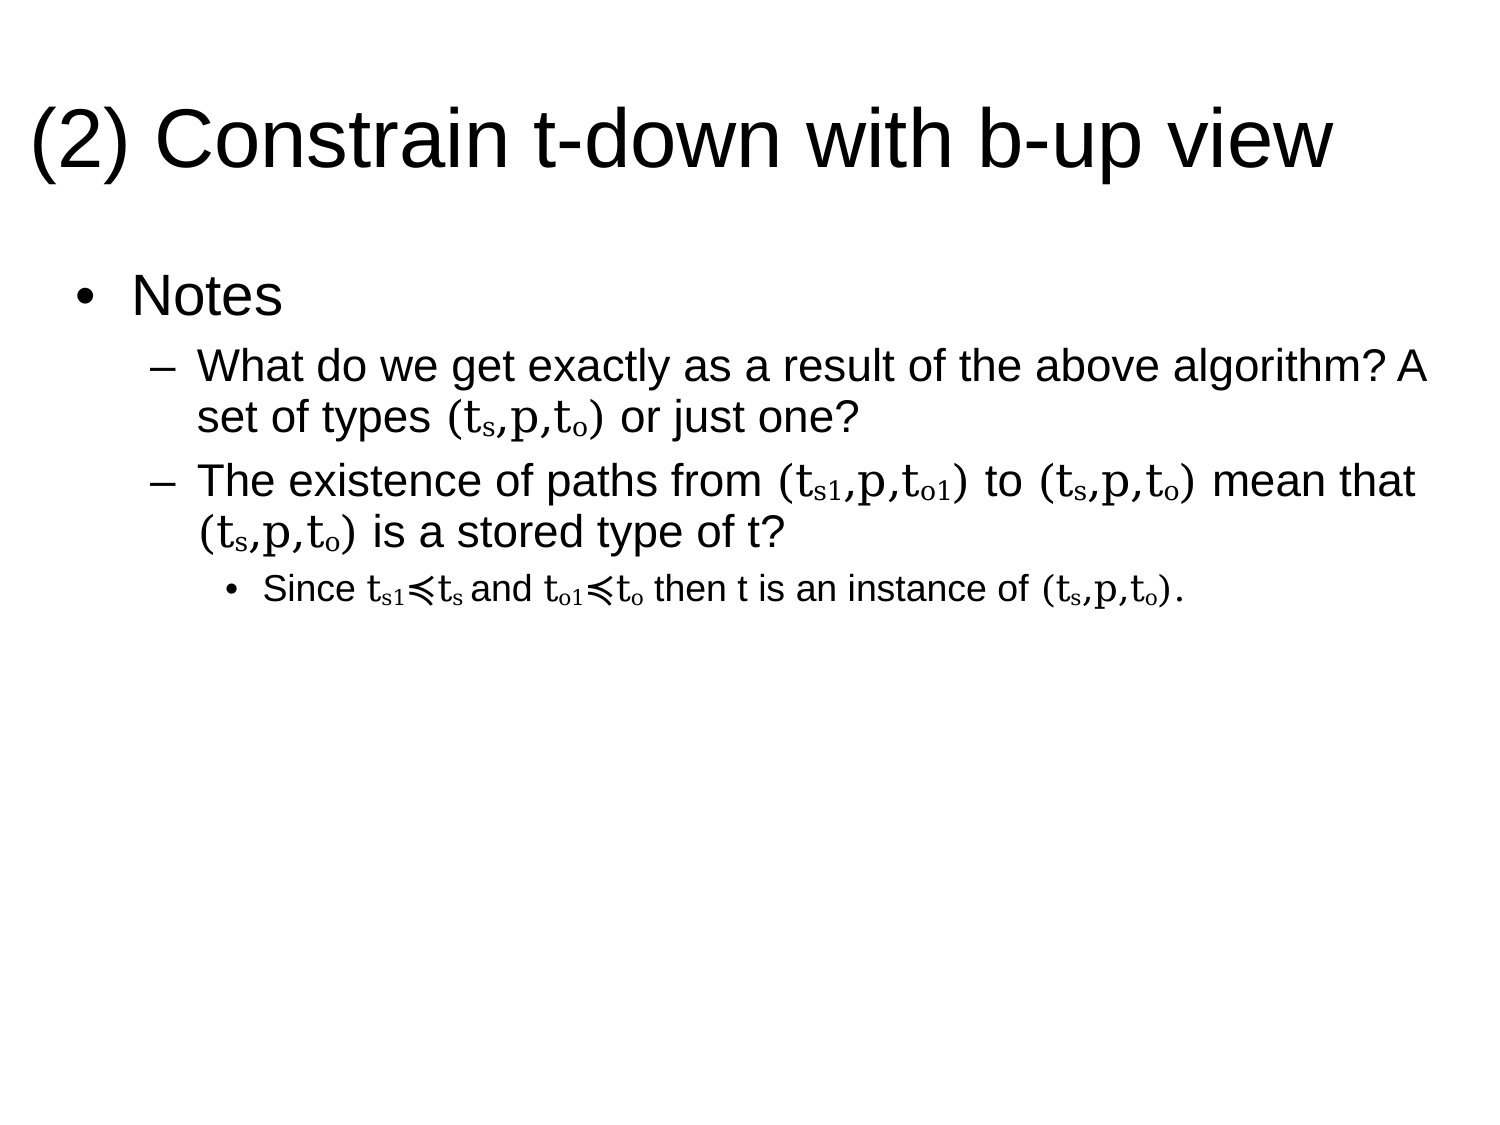

# (2) Constrain t-down with b-up view
Notes
What do we get exactly as a result of the above algorithm? A set of types (ts,p,to) or just one?
The existence of paths from (ts1,p,to1) to (ts,p,to) mean that (ts,p,to) is a stored type of t?
Since ts1≼ts and to1≼to then t is an instance of (ts,p,to).